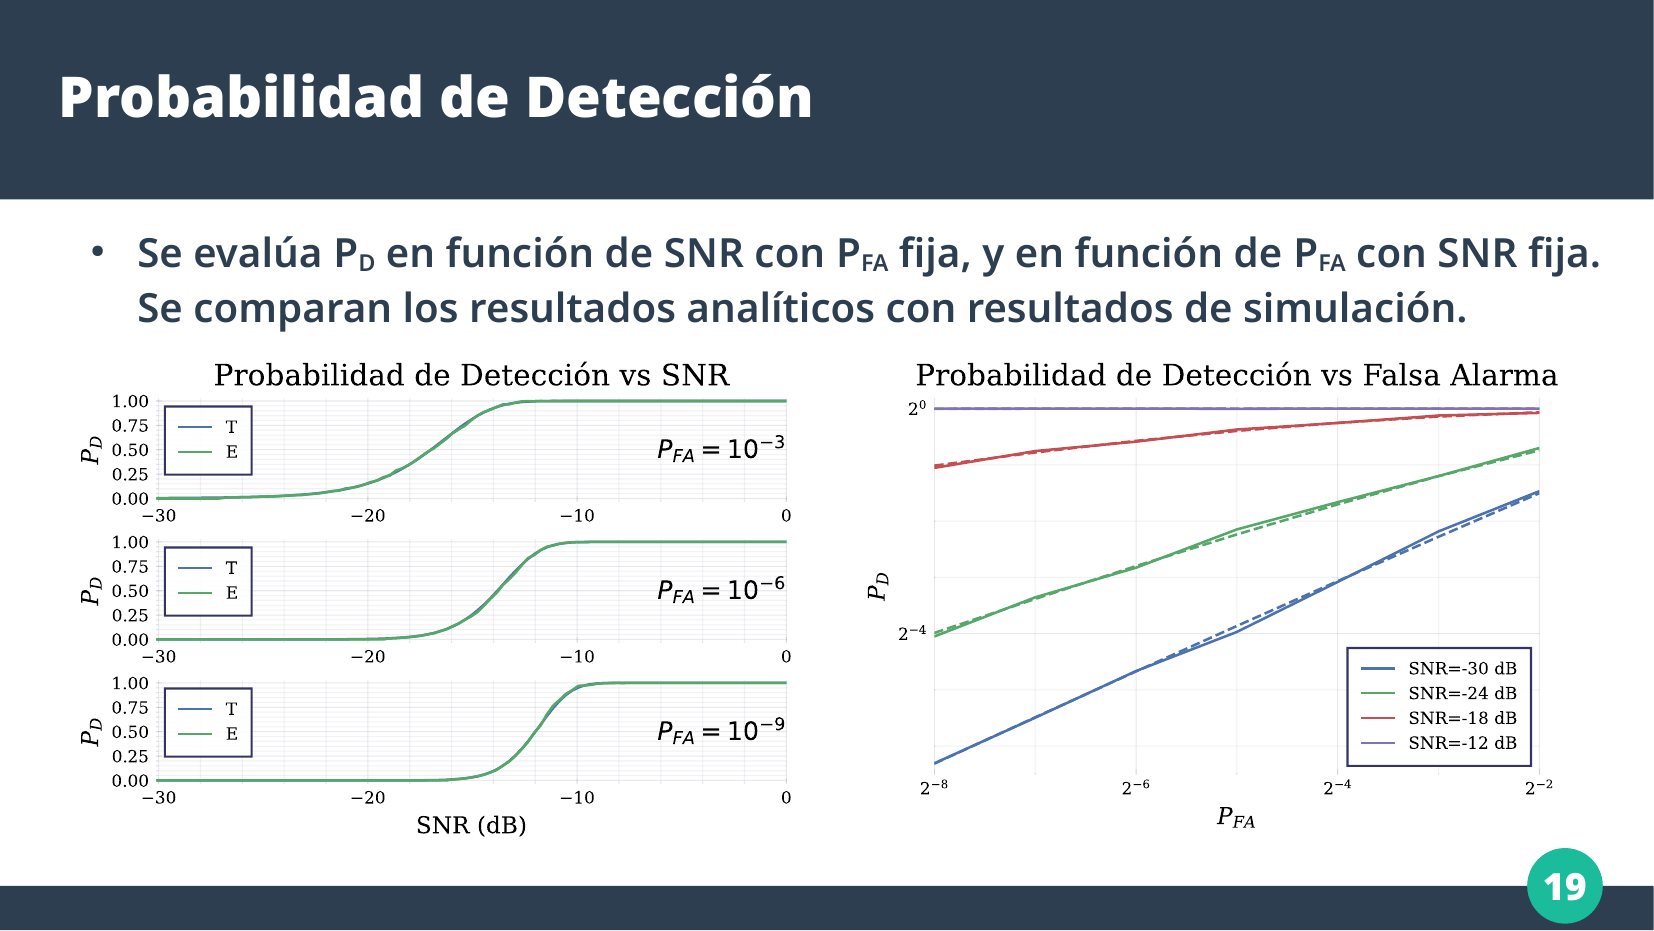

# Probabilidad de Detección
Se evalúa PD en función de SNR con PFA fija, y en función de PFA con SNR fija.
Se comparan los resultados analíticos con resultados de simulación.